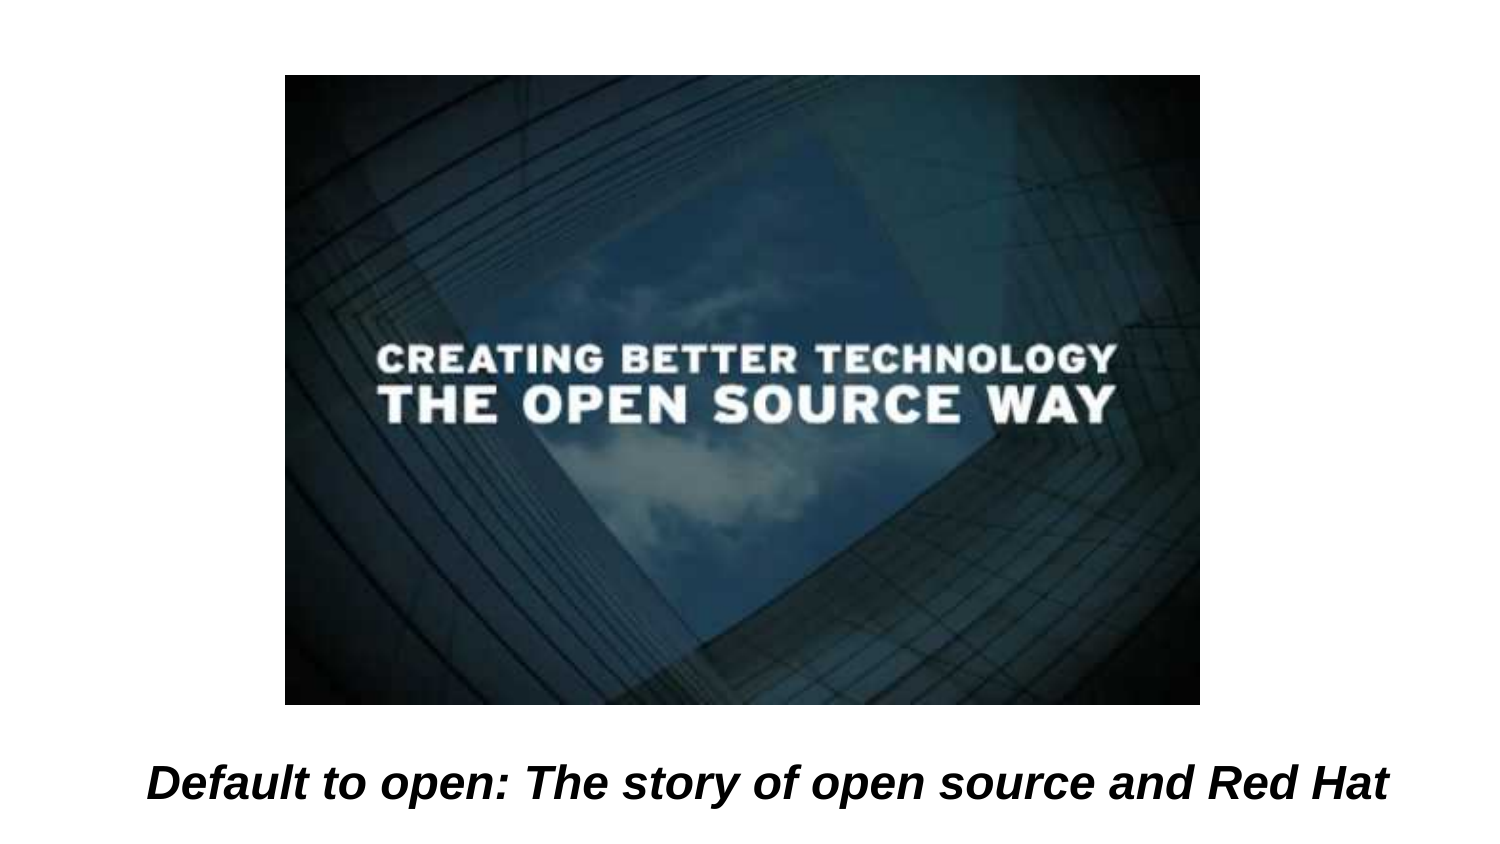

Default to open: The story of open source and Red Hat